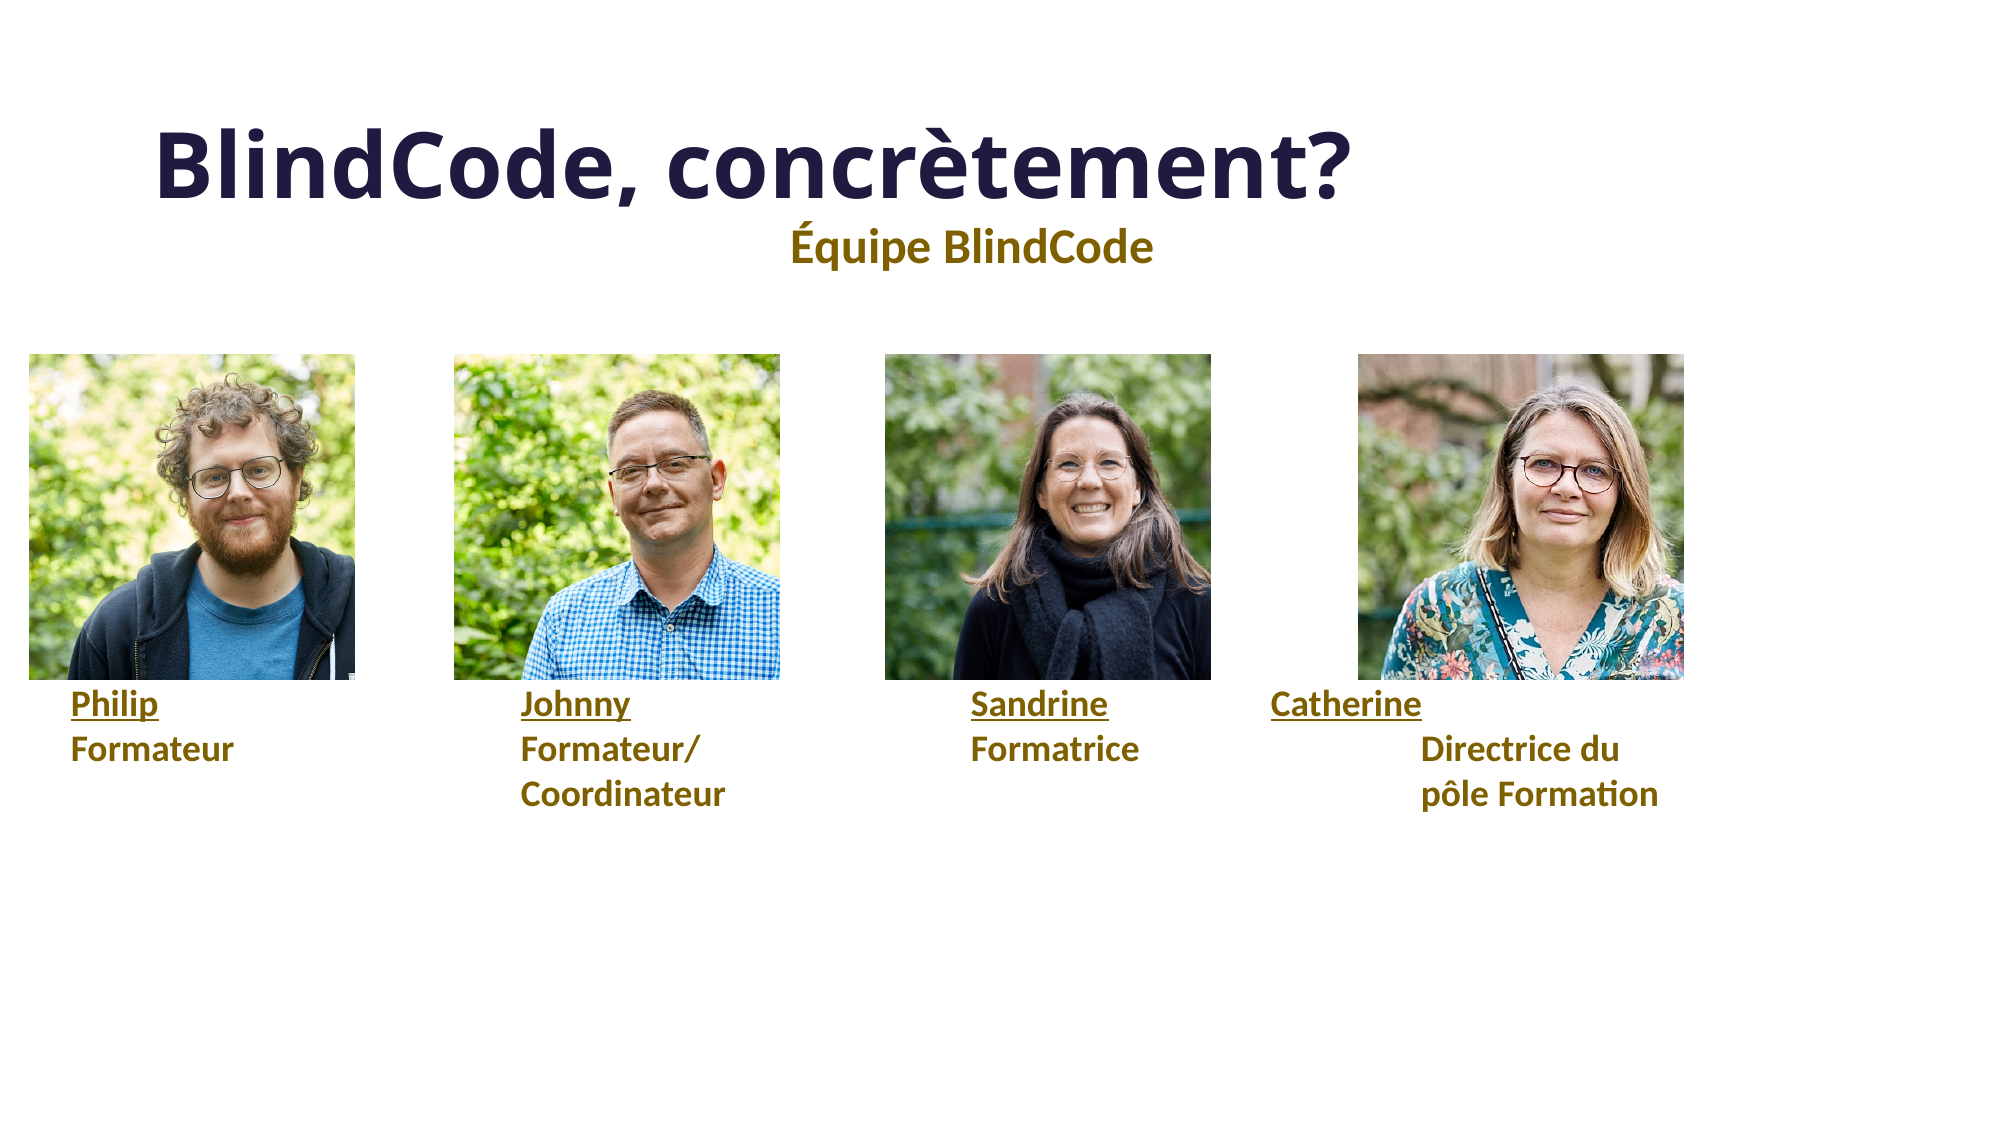

# BlindCode, concrètement?
Équipe BlindCode
Philip			Johnny			Sandrine		Catherine
Formateur		Formateur/		Formatrice		Directrice du
			Coordinateur 					pôle Formation